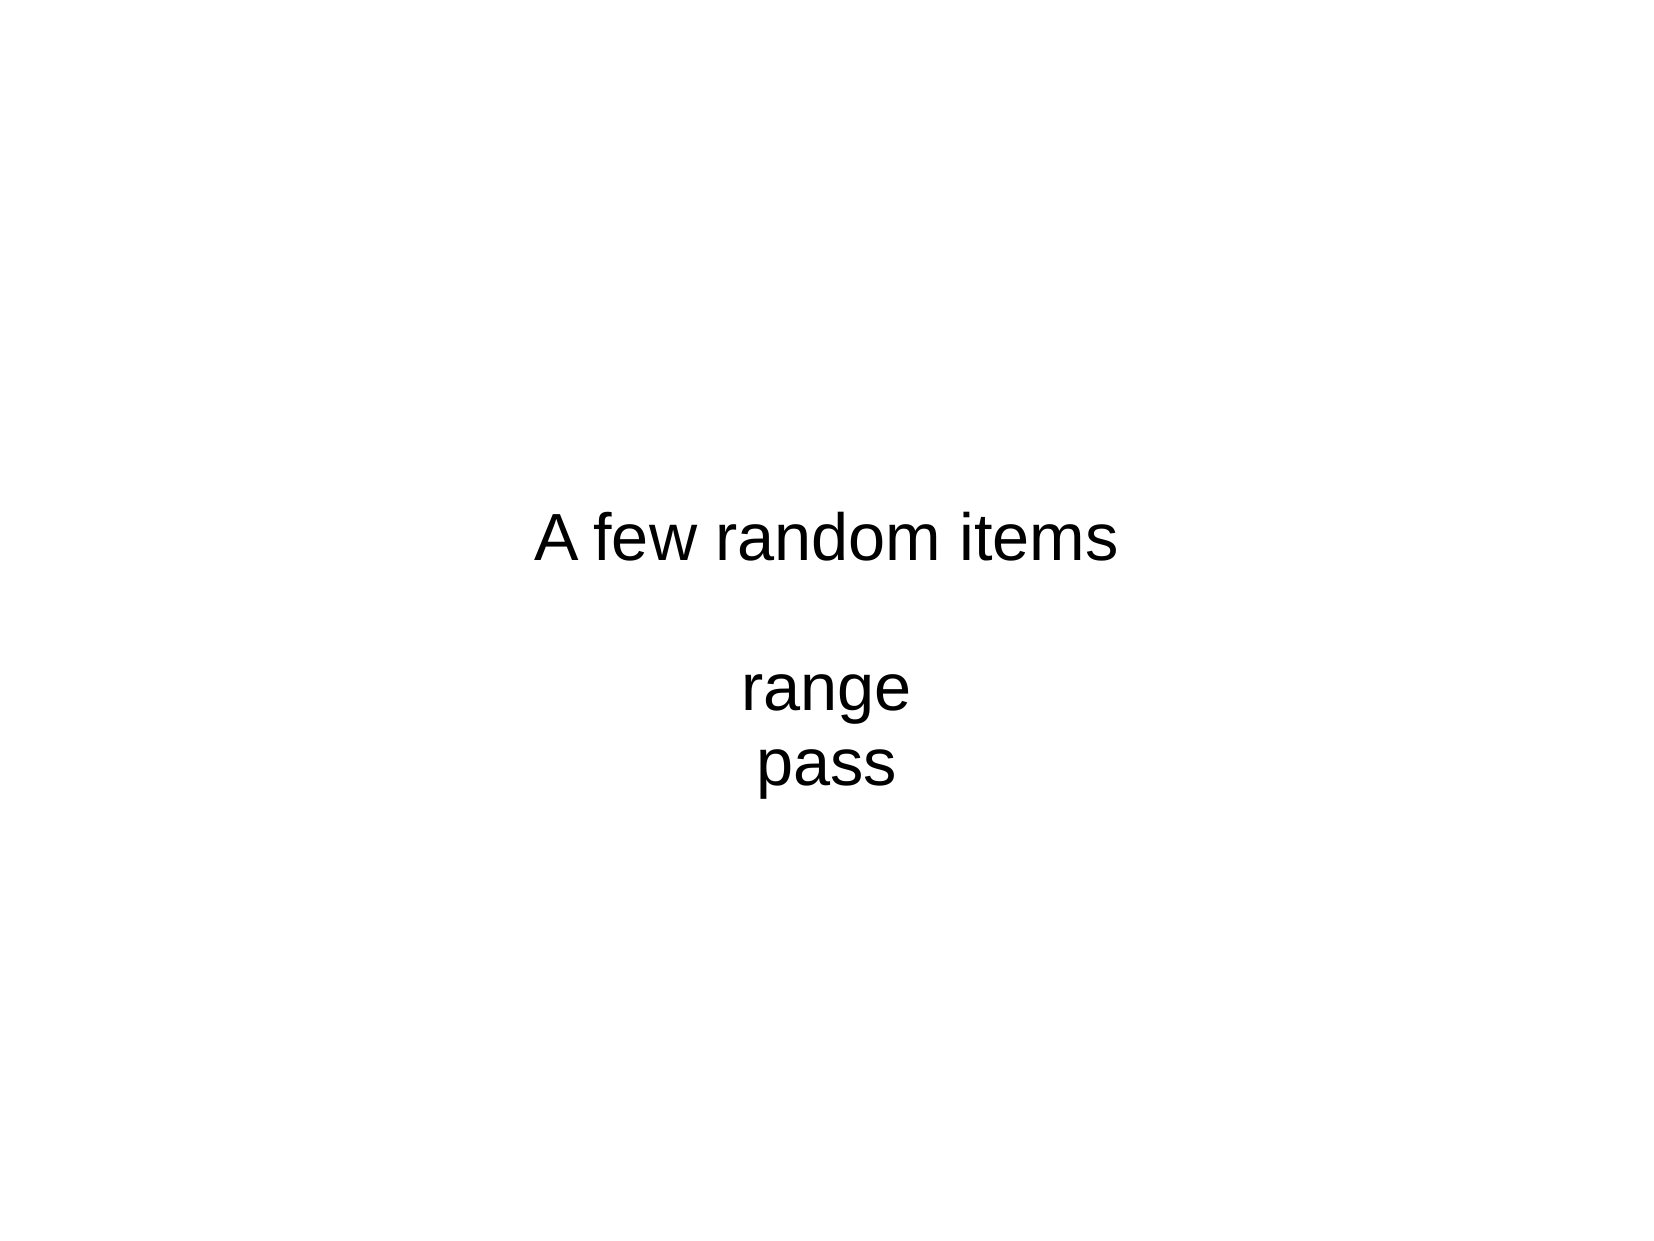

#
A few random items
range
pass